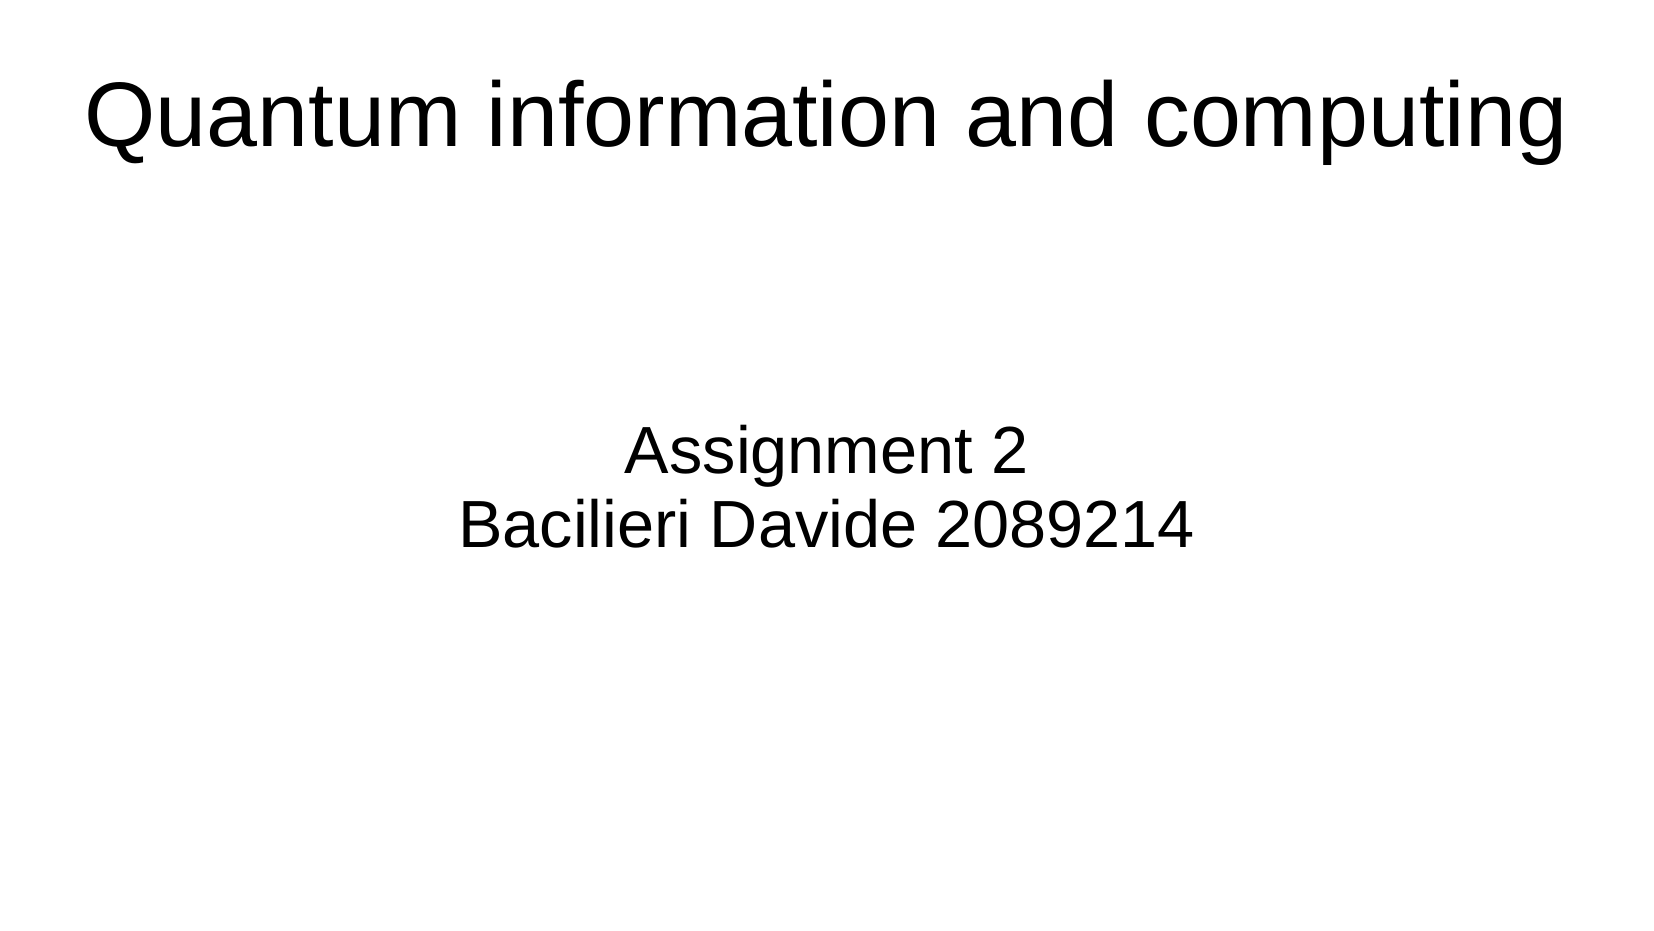

# Quantum information and computing
Assignment 2
Bacilieri Davide 2089214